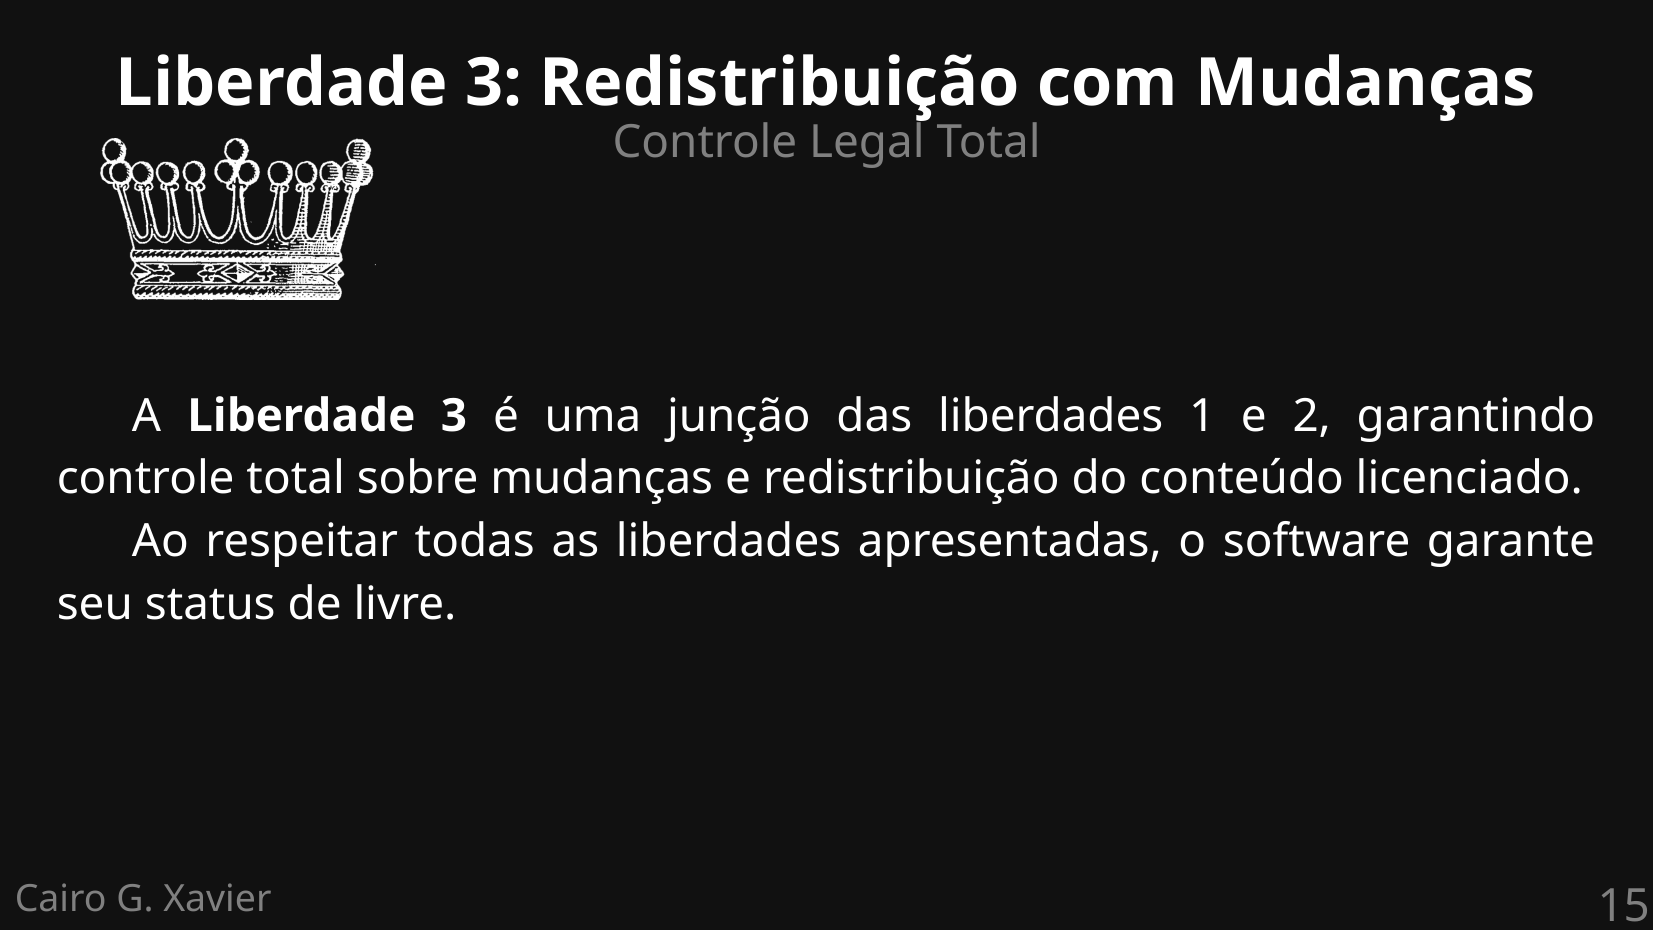

Liberdade 3: Redistribuição com Mudanças
Controle Legal Total
	A Liberdade 3 é uma junção das liberdades 1 e 2, garantindo controle total sobre mudanças e redistribuição do conteúdo licenciado.
	Ao respeitar todas as liberdades apresentadas, o software garante seu status de livre.
Cairo G. Xavier